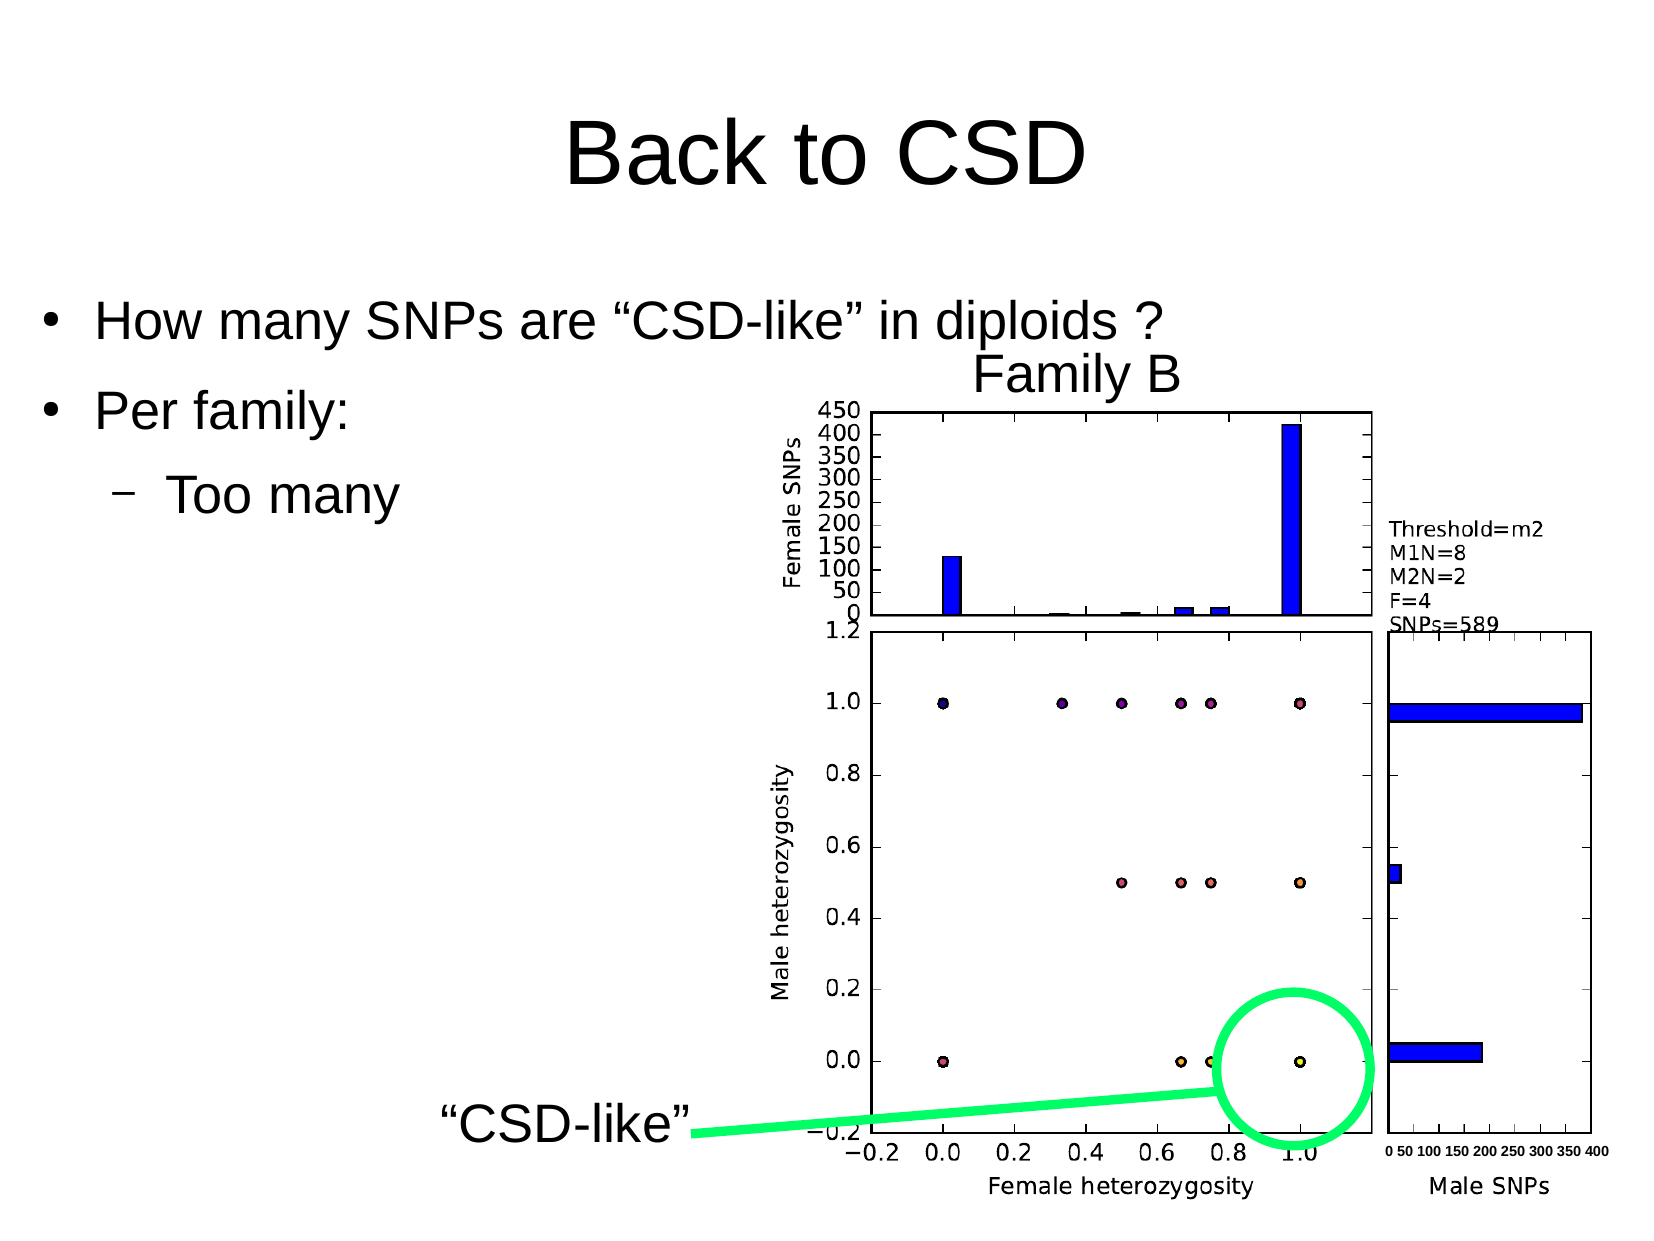

# Back to CSD
How many SNPs are “CSD-like” in diploids ?
Per family:
Too many
Family B
“CSD-like”
 0 50 100 150 200 250 300 350 400